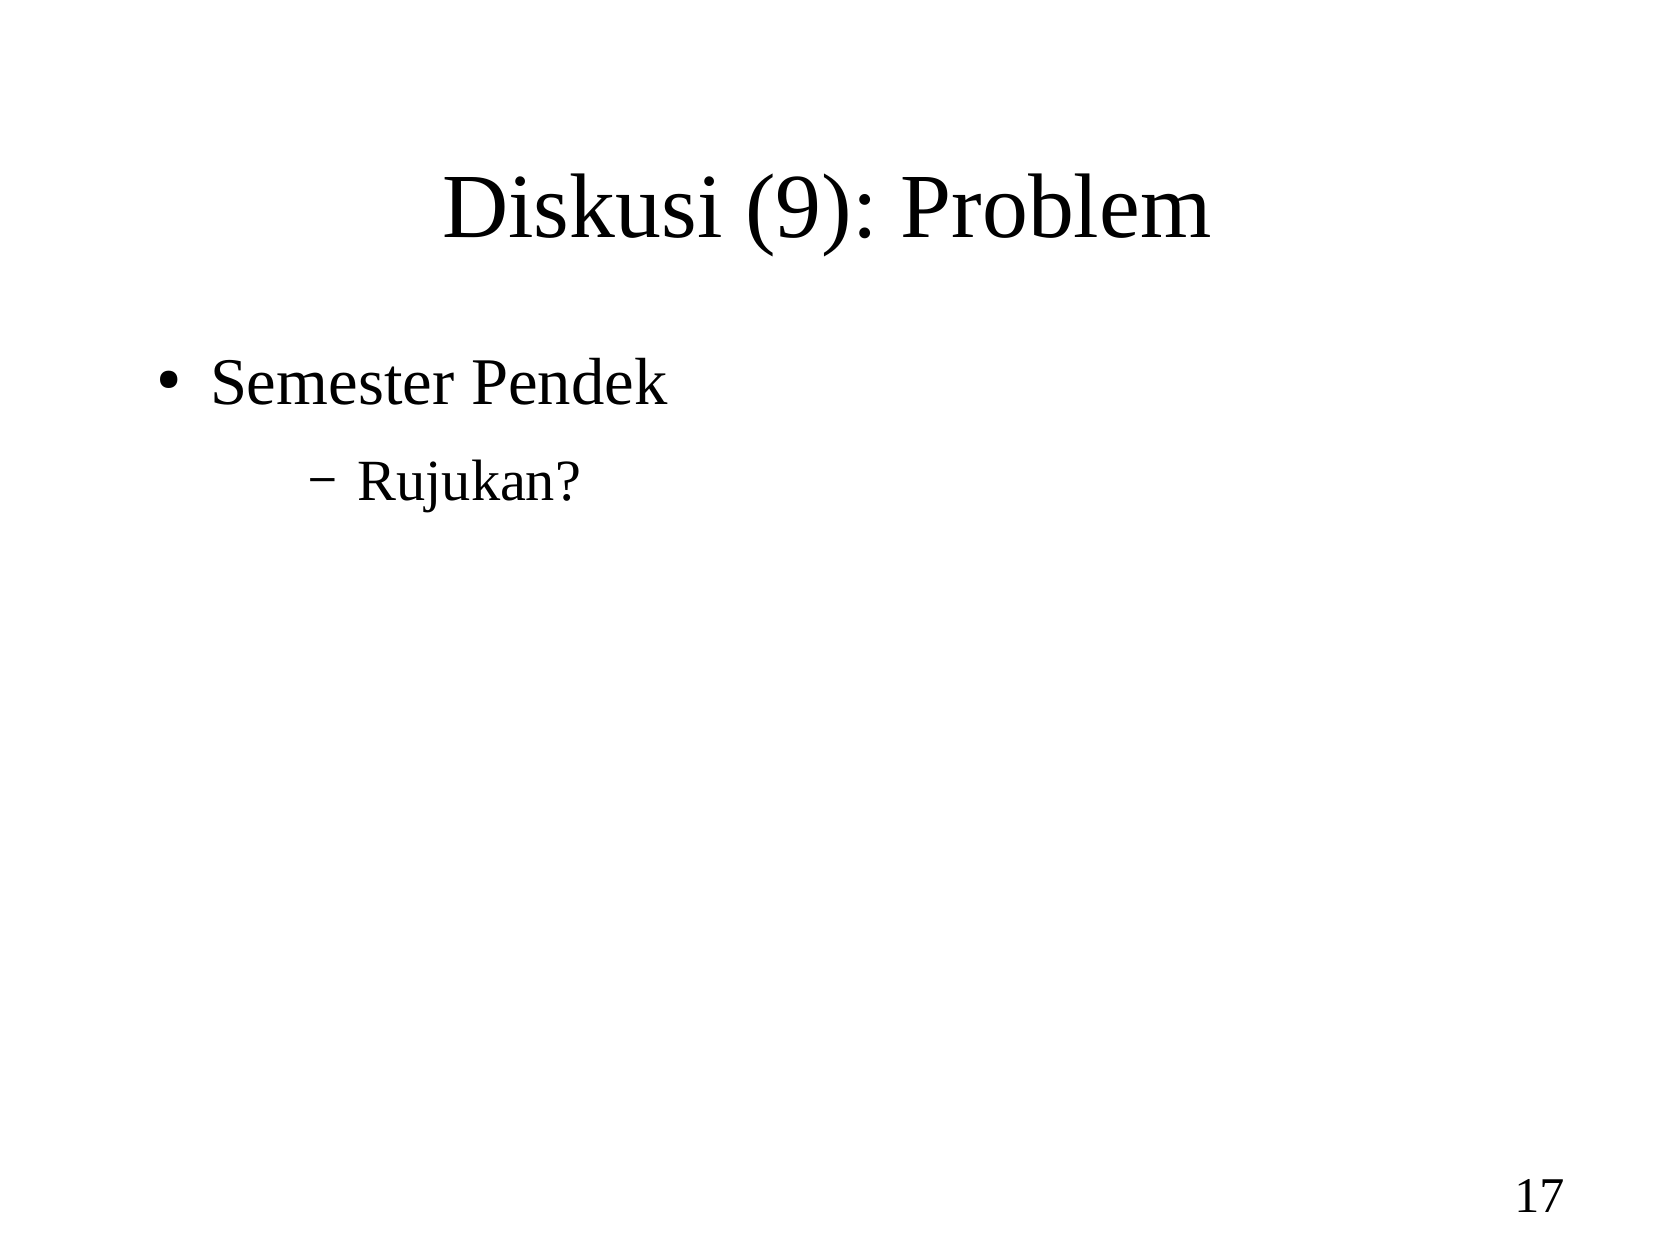

# Diskusi (9): Problem
Semester Pendek
Rujukan?